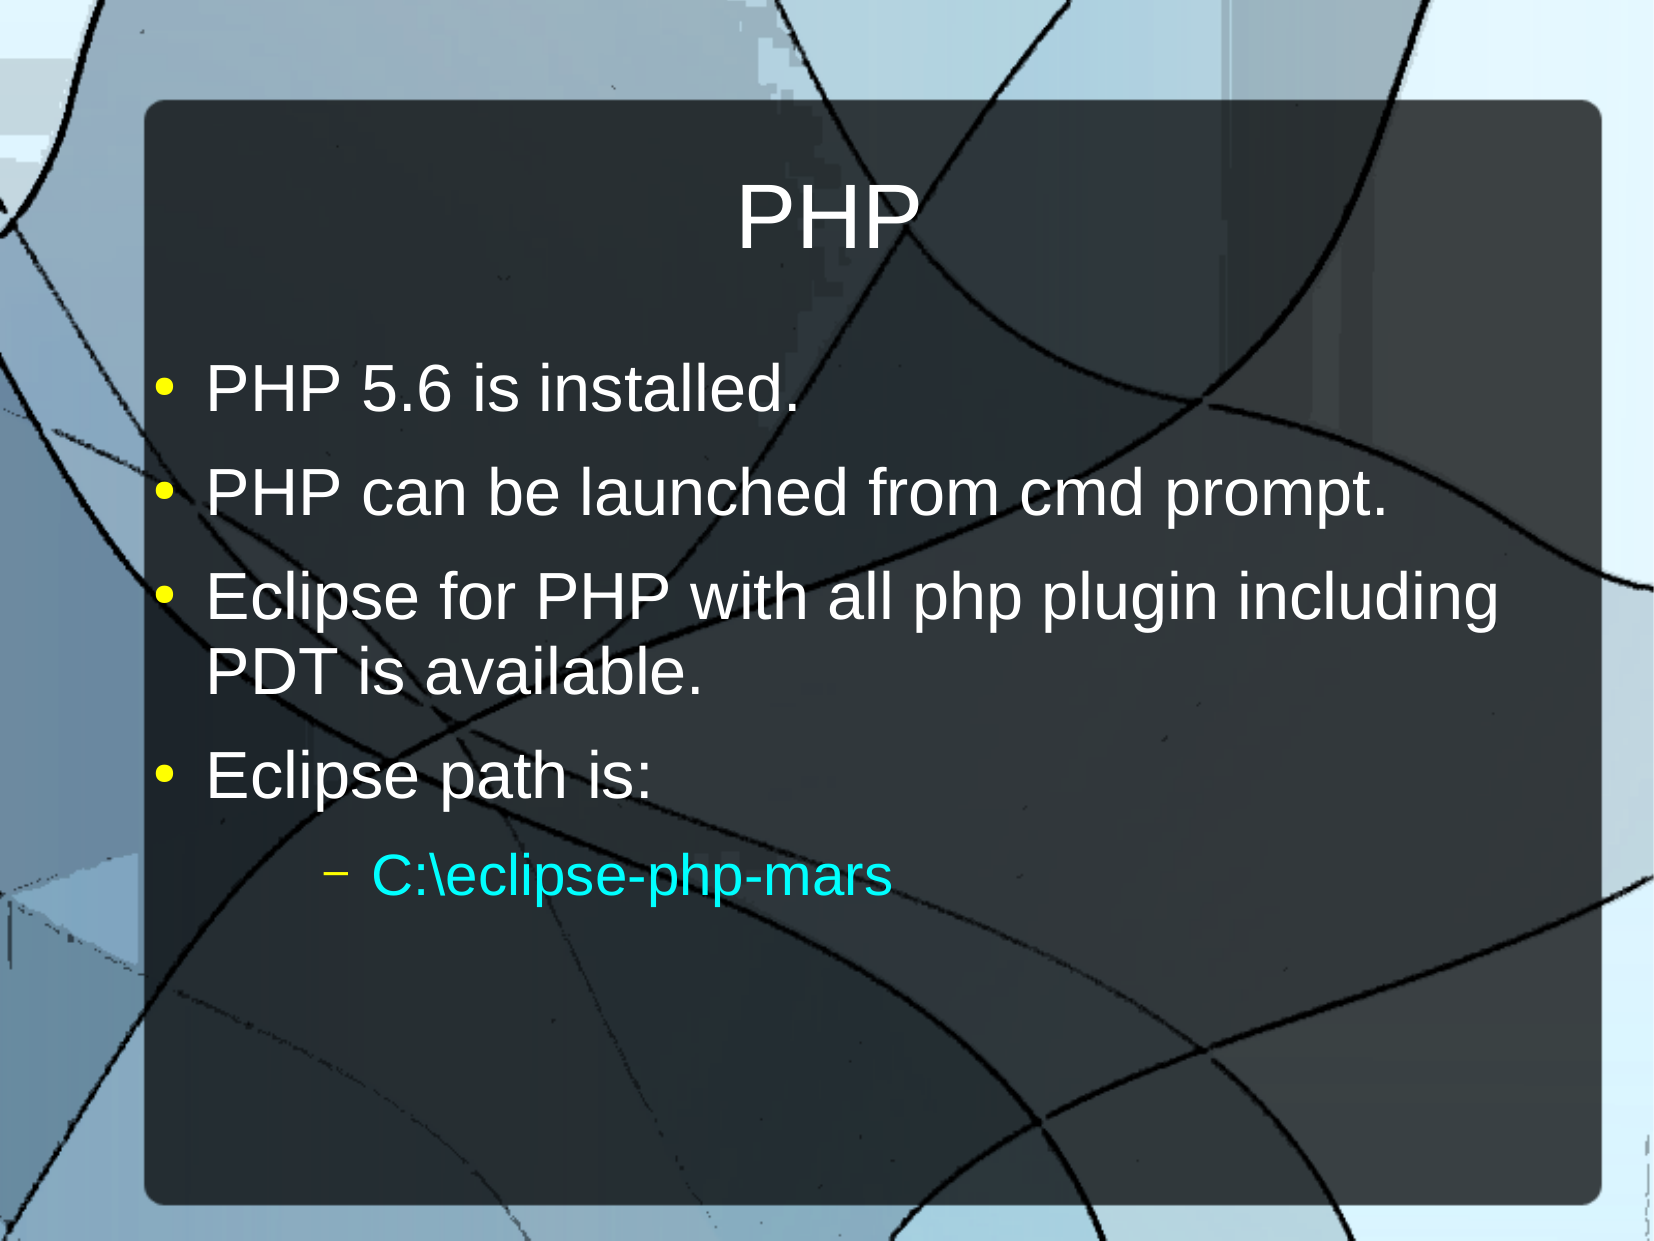

# PHP
PHP 5.6 is installed.
PHP can be launched from cmd prompt.
Eclipse for PHP with all php plugin including PDT is available.
Eclipse path is:
C:\eclipse-php-mars